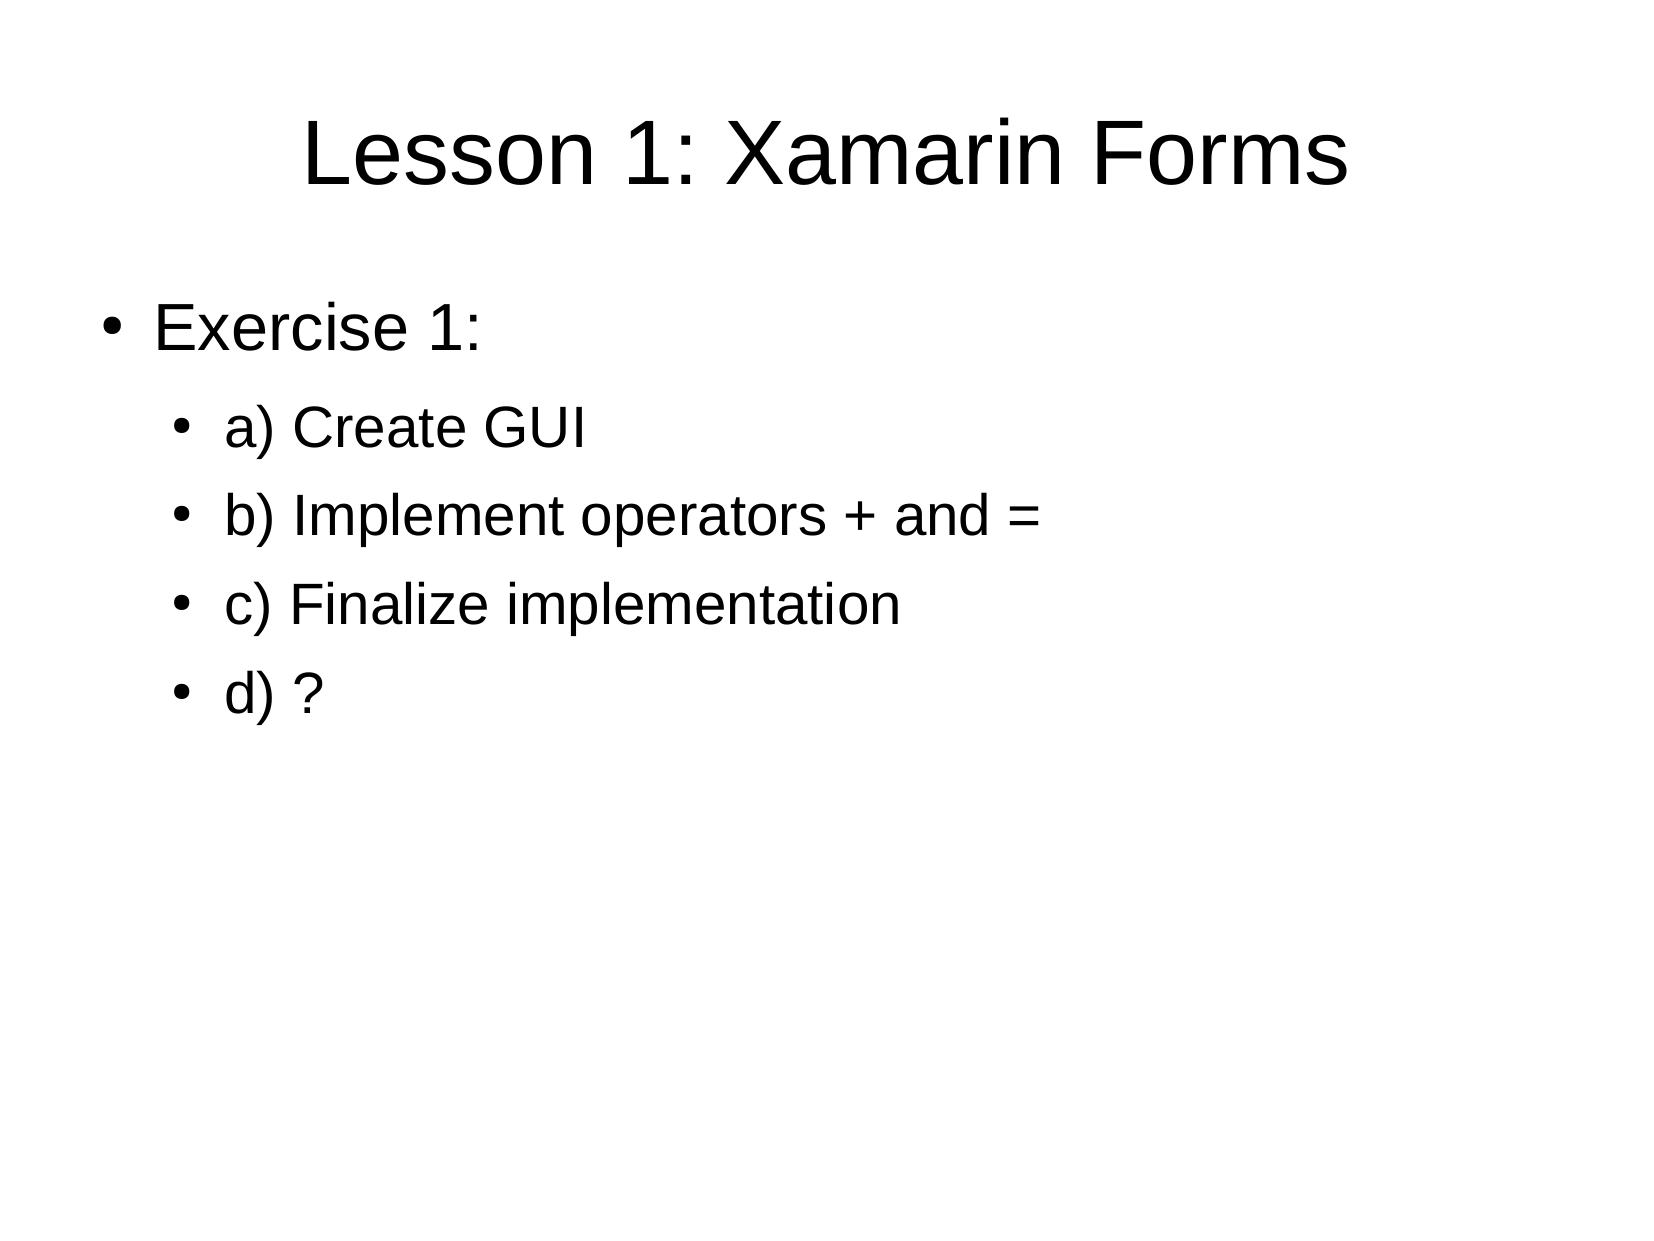

# Lesson 1: Xamarin Forms
Exercise 1:
a) Create GUI
b) Implement operators + and =
c) Finalize implementation
d) ?